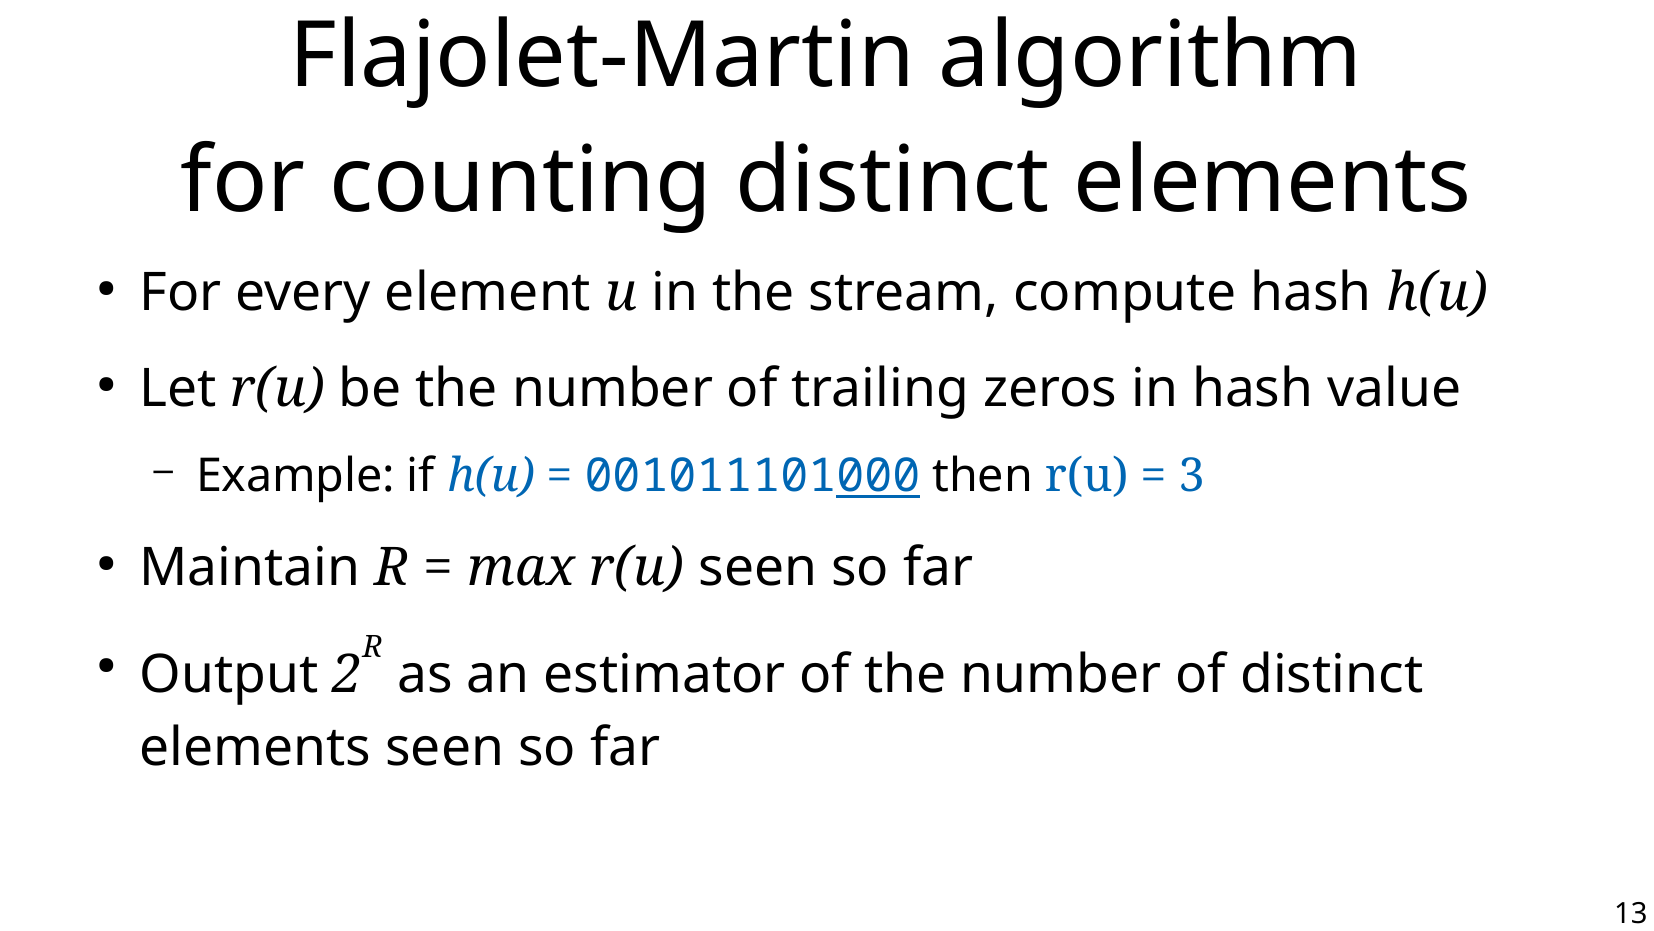

# Flajolet-Martin algorithm for counting distinct elements
For every element u in the stream, compute hash h(u)
Let r(u) be the number of trailing zeros in hash value
Example: if h(u) = 001011101000 then r(u) = 3
Maintain R = max r(u) seen so far
Output 2R as an estimator of the number of distinct elements seen so far
13